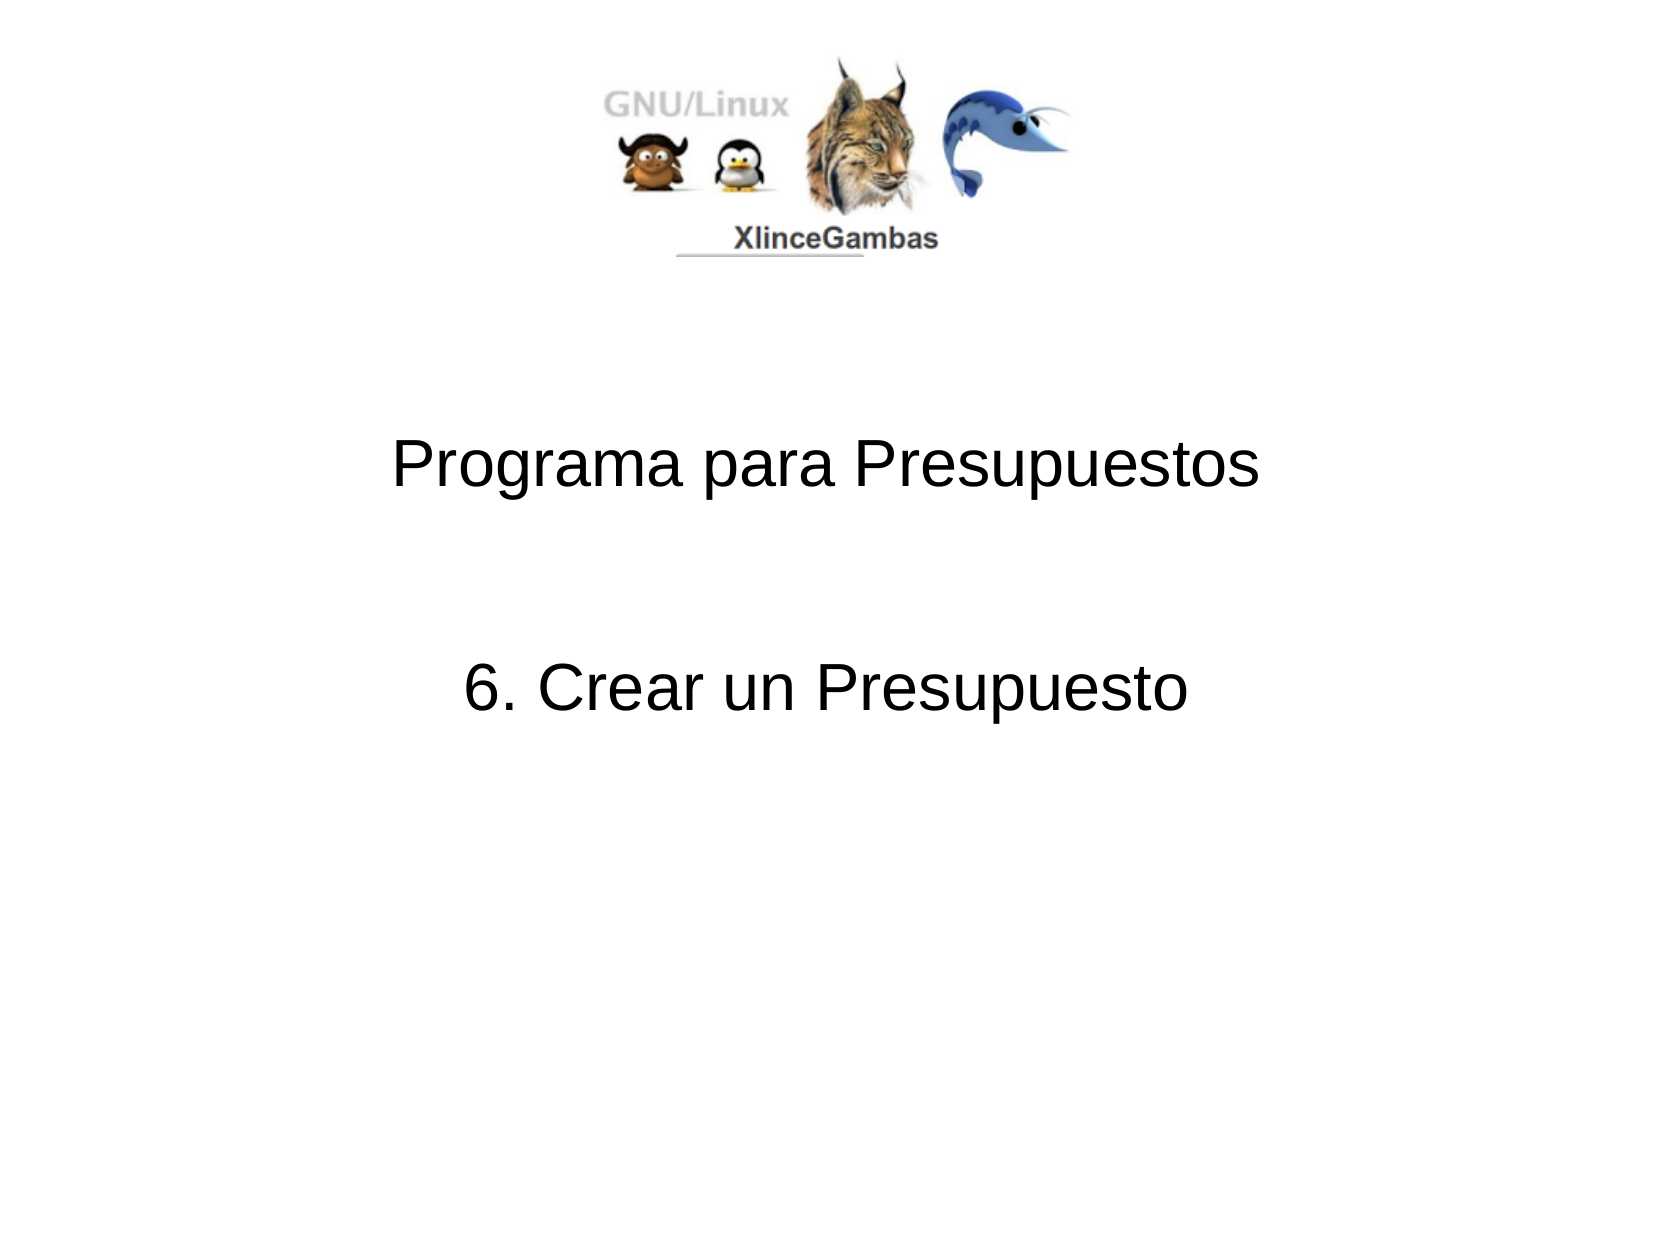

# Programa para Presupuestos
6. Crear un Presupuesto